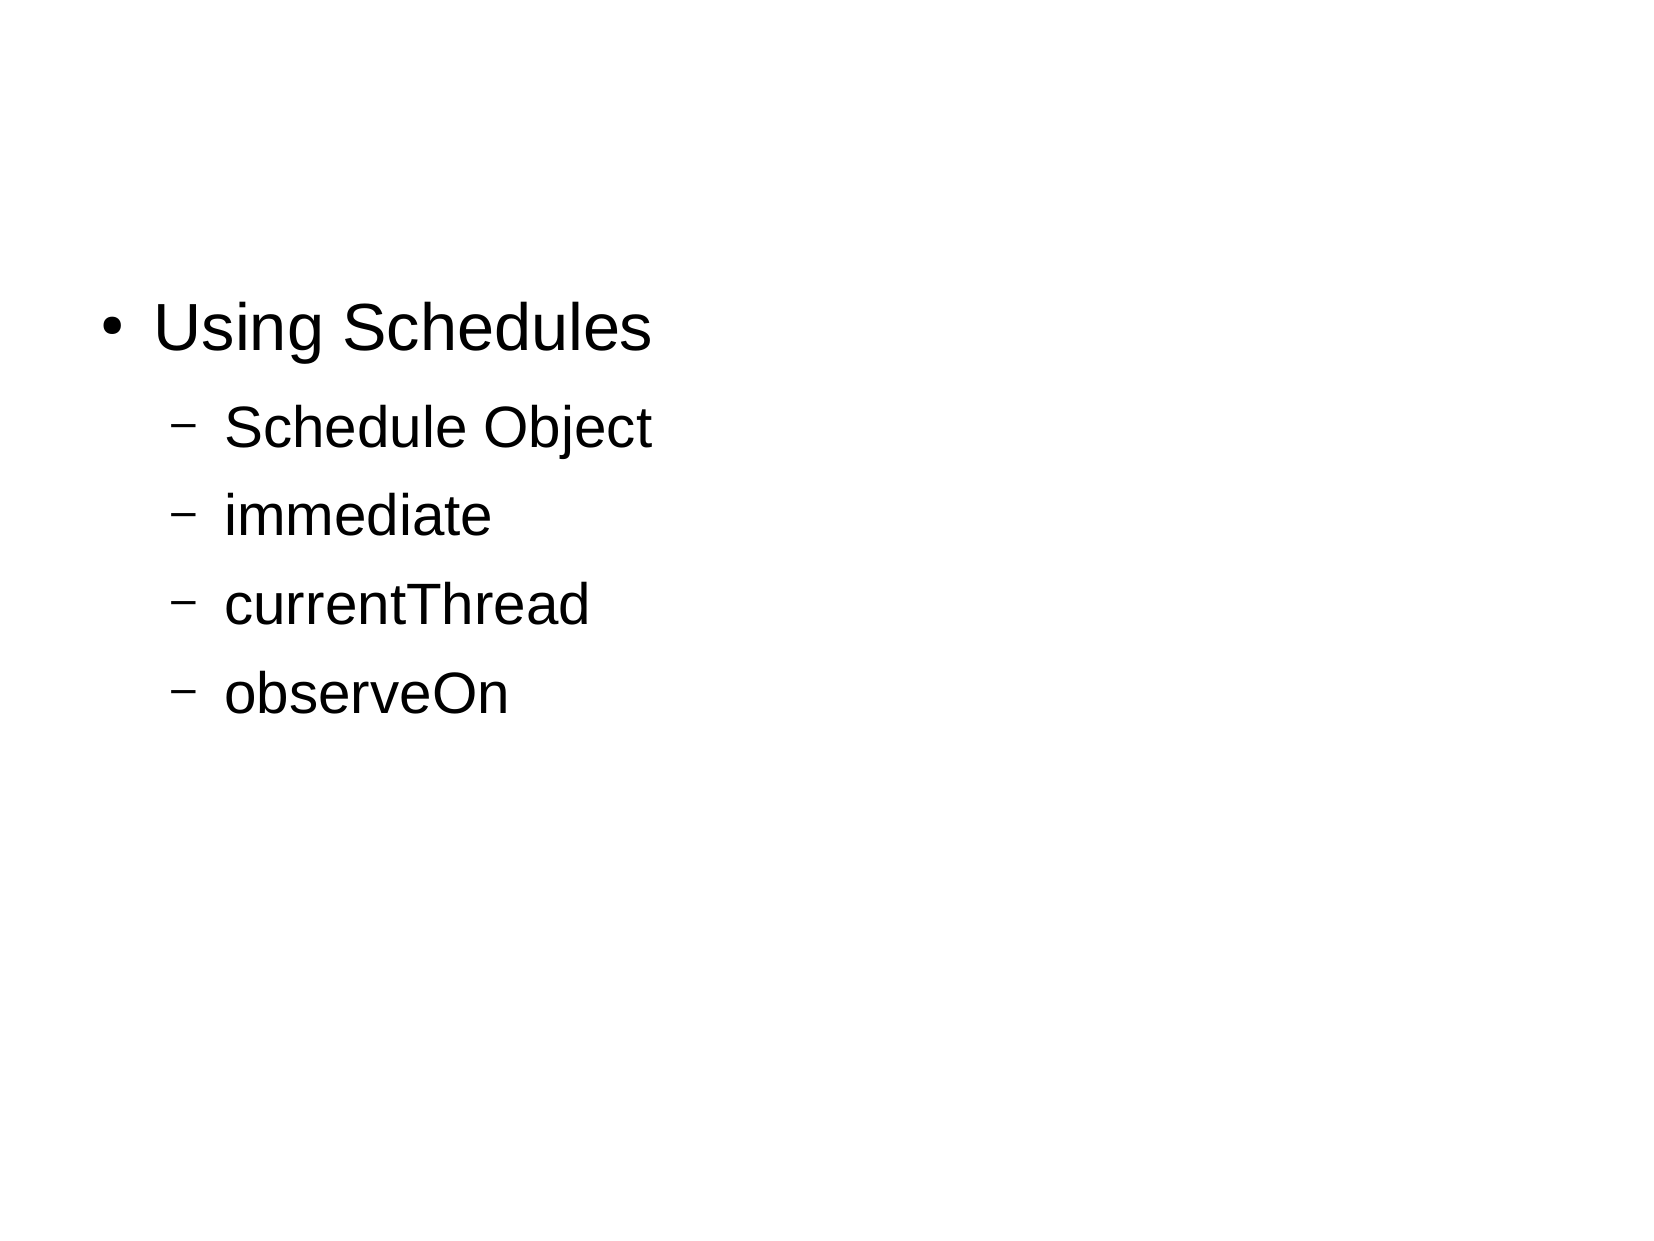

#
Using Schedules
Schedule Object
immediate
currentThread
observeOn